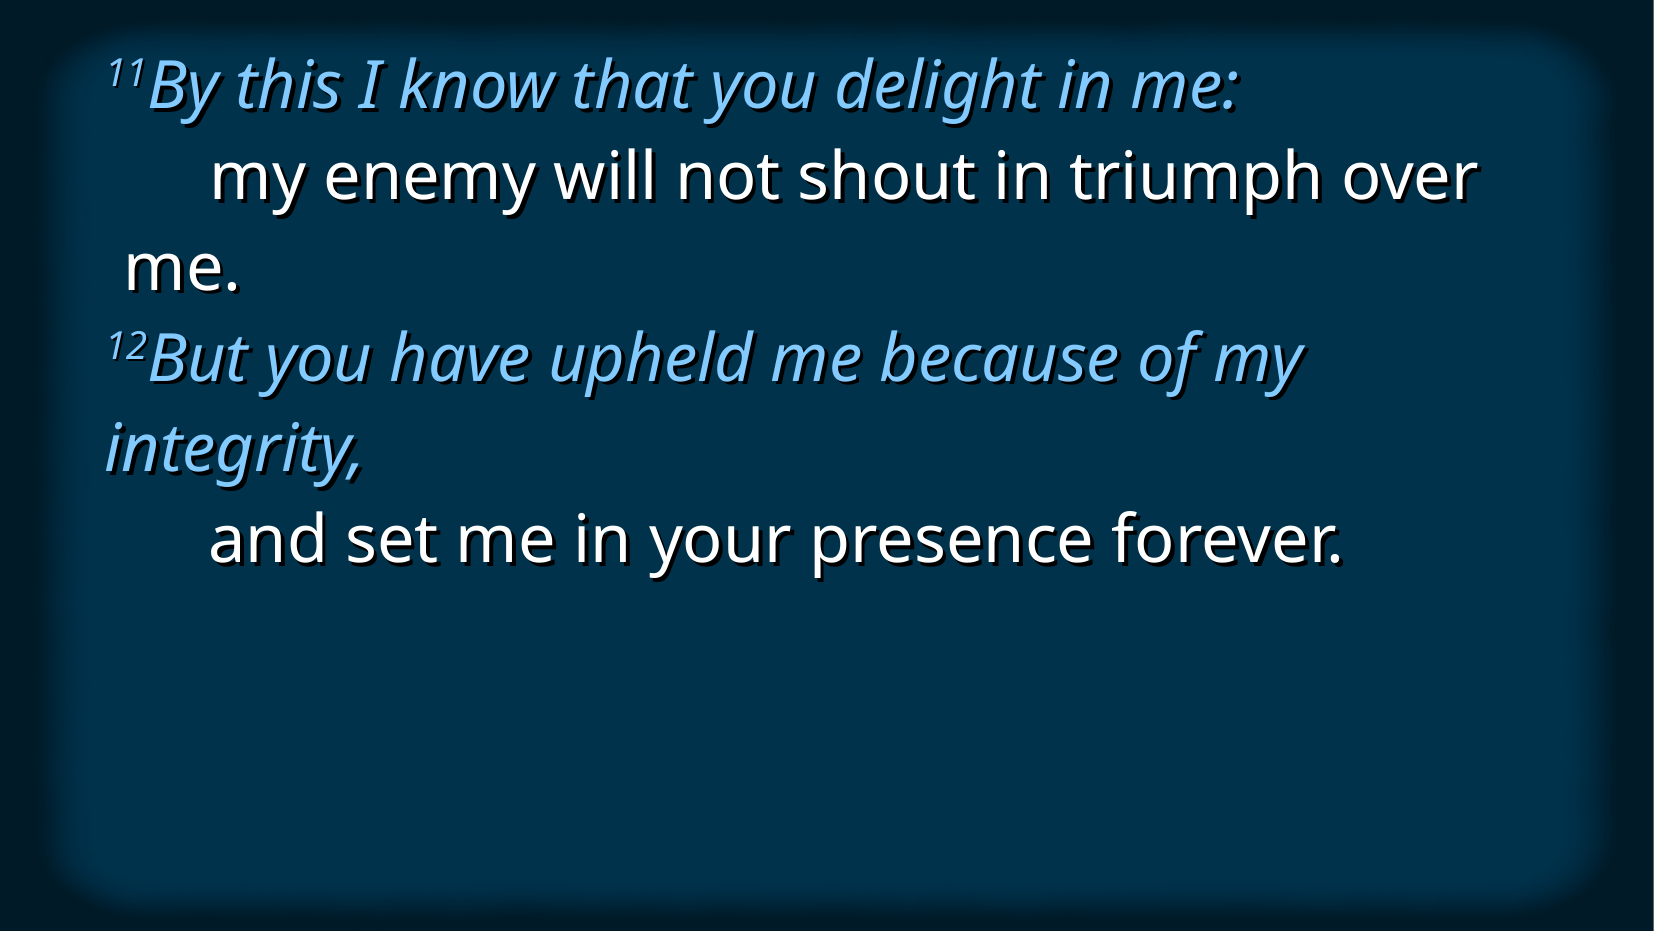

11By this I know that you delight in me:
 my enemy will not shout in triumph over me.
12But you have upheld me because of my integrity,
 and set me in your presence forever.